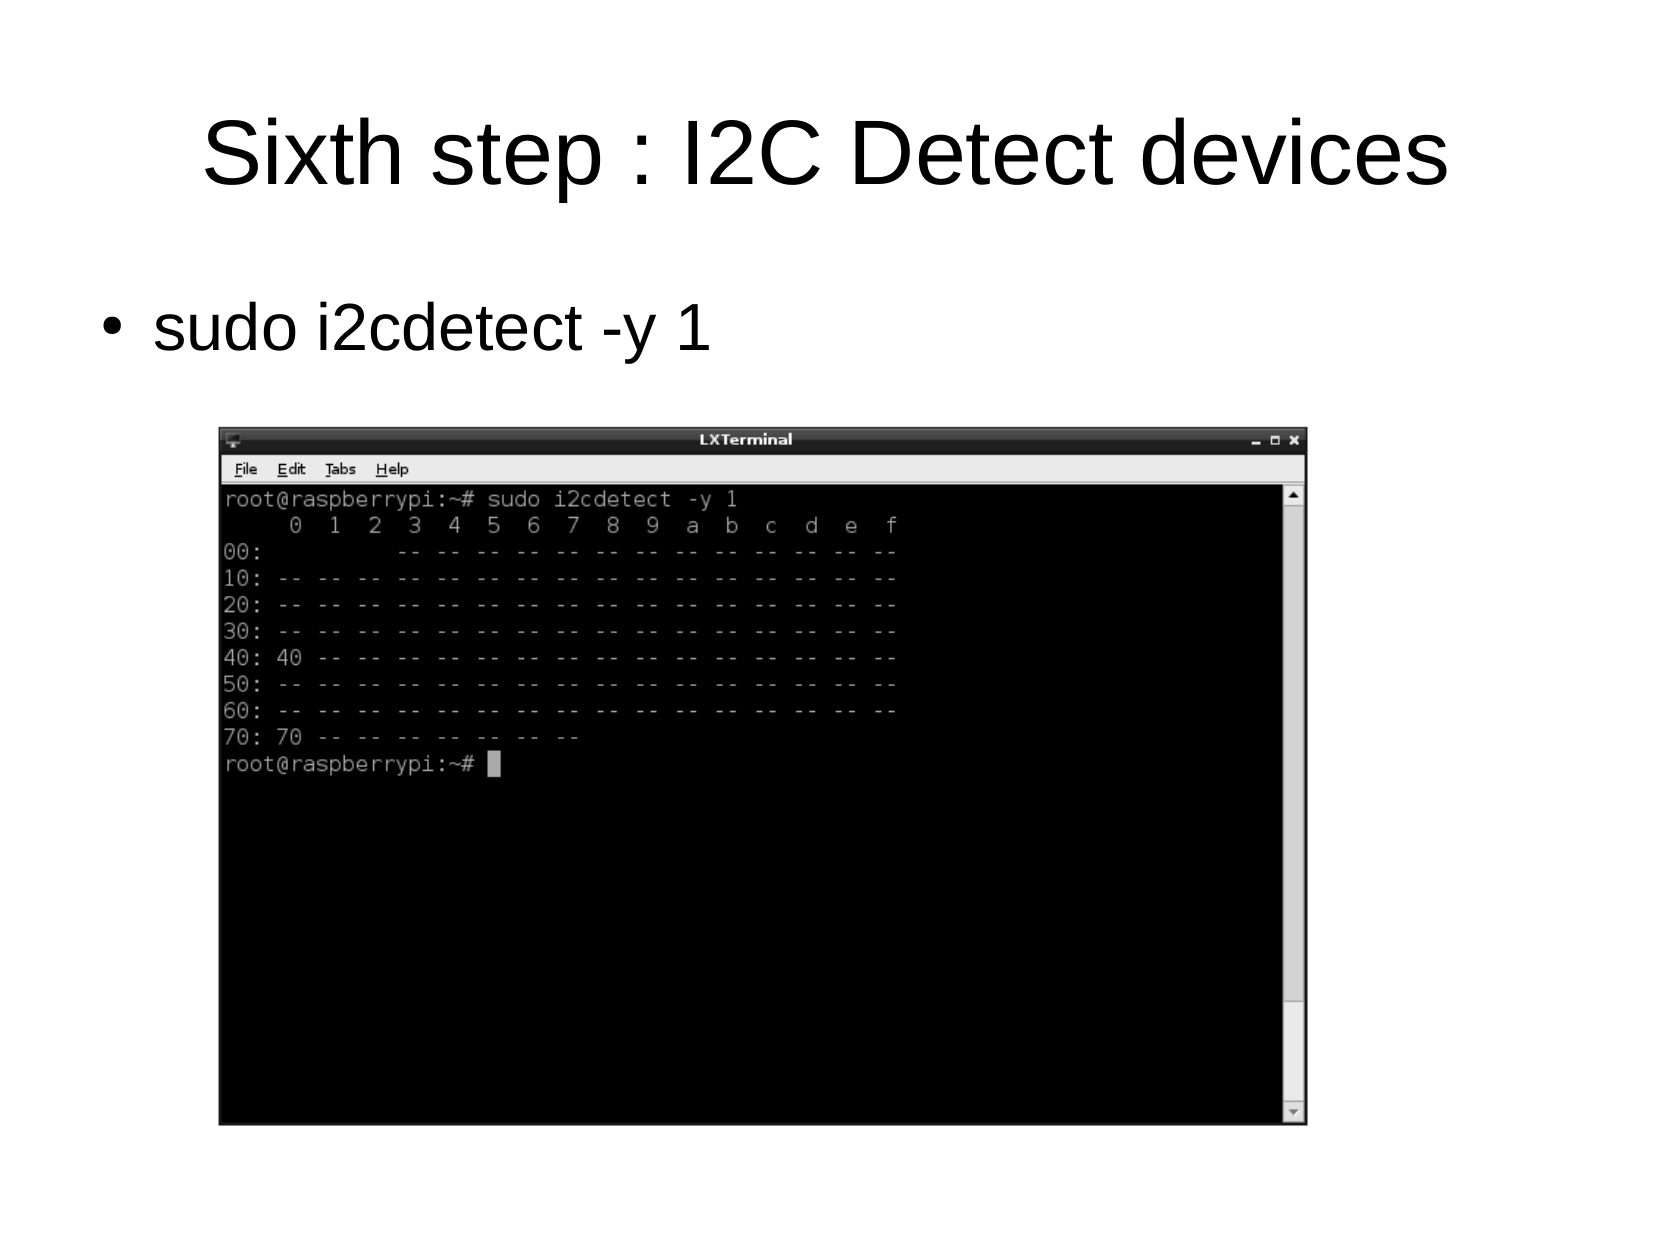

# Sixth step : I2C Detect devices
sudo i2cdetect -y 1